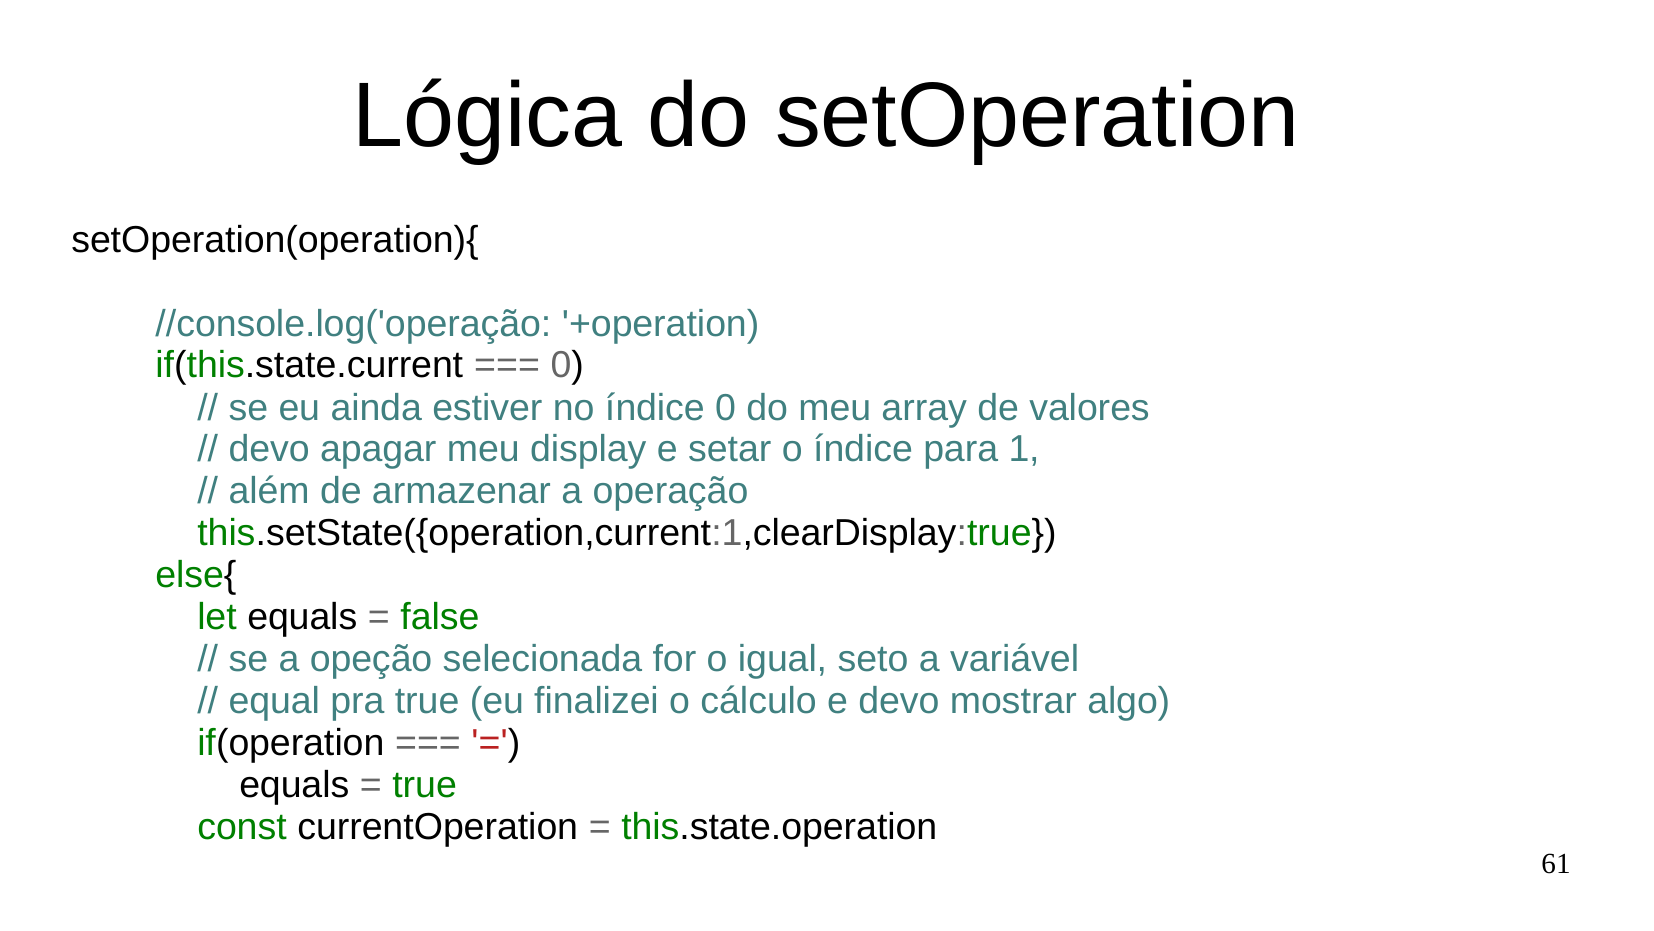

# Lógica do setOperation
setOperation(operation){
 //console.log('operação: '+operation)
 if(this.state.current === 0)
 // se eu ainda estiver no índice 0 do meu array de valores
 // devo apagar meu display e setar o índice para 1,
 // além de armazenar a operação
 this.setState({operation,current:1,clearDisplay:true})
 else{
 let equals = false
 // se a opeção selecionada for o igual, seto a variável
 // equal pra true (eu finalizei o cálculo e devo mostrar algo)
 if(operation === '=')
 equals = true
 const currentOperation = this.state.operation
61